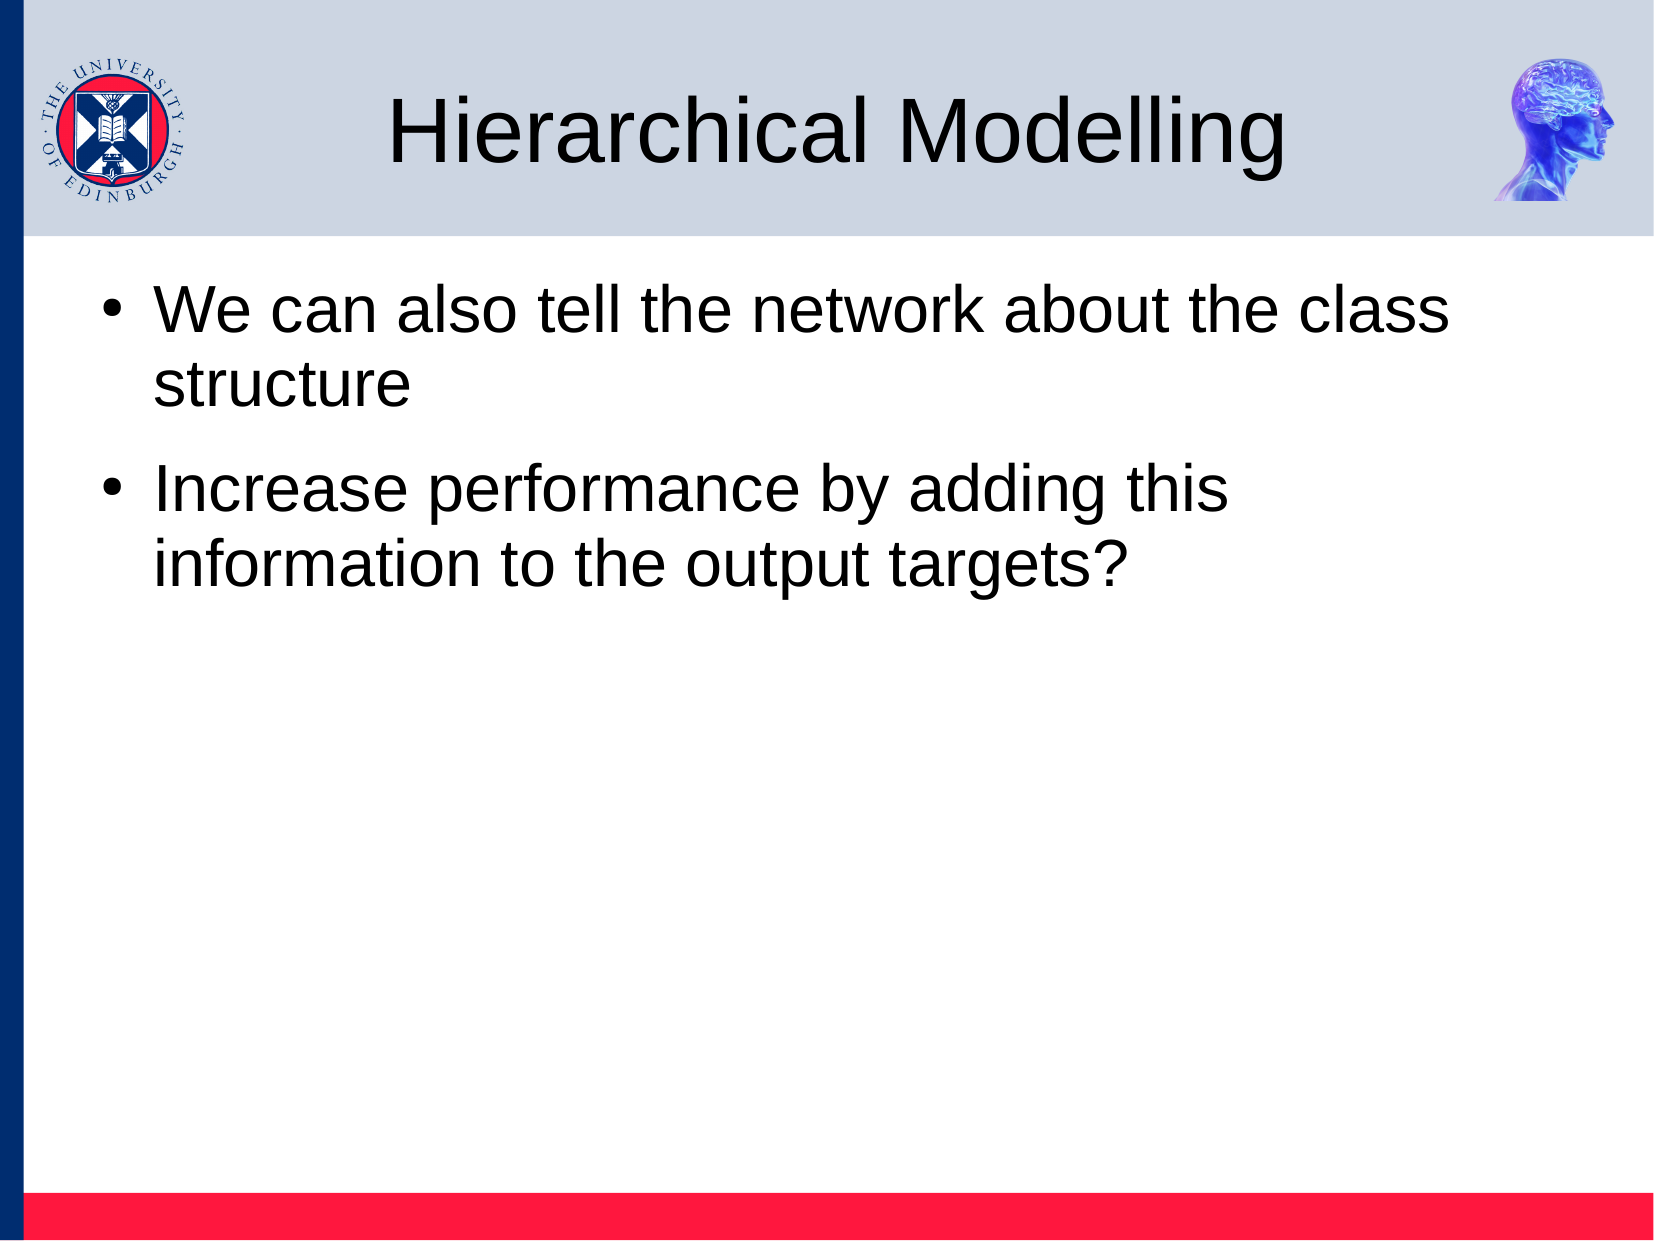

# Hierarchical Modelling
We can also tell the network about the class structure
Increase performance by adding this information to the output targets?